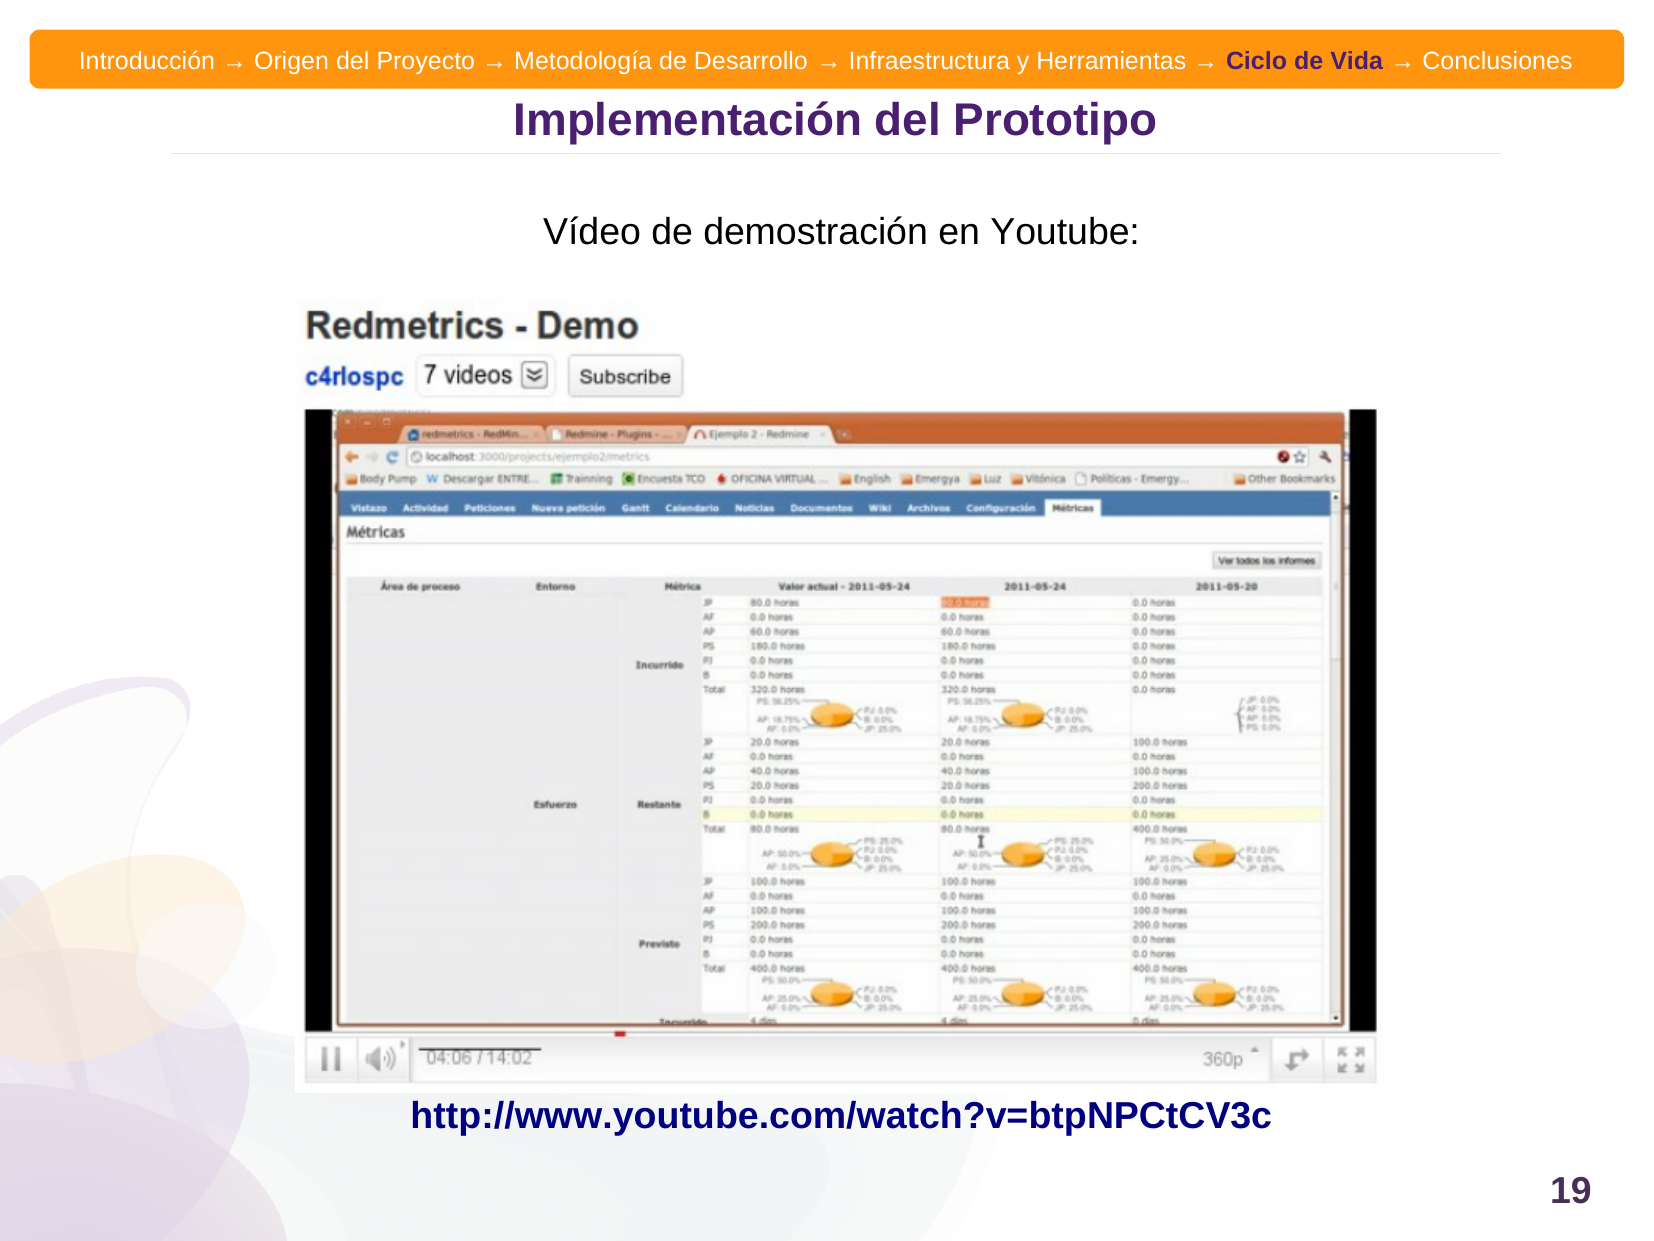

Introducción → Origen del Proyecto → Metodología de Desarrollo → Infraestructura y Herramientas → Ciclo de Vida → Conclusiones
Implementación del Prototipo
#
Vídeo de demostración en Youtube:
http://www.youtube.com/watch?v=btpNPCtCV3c